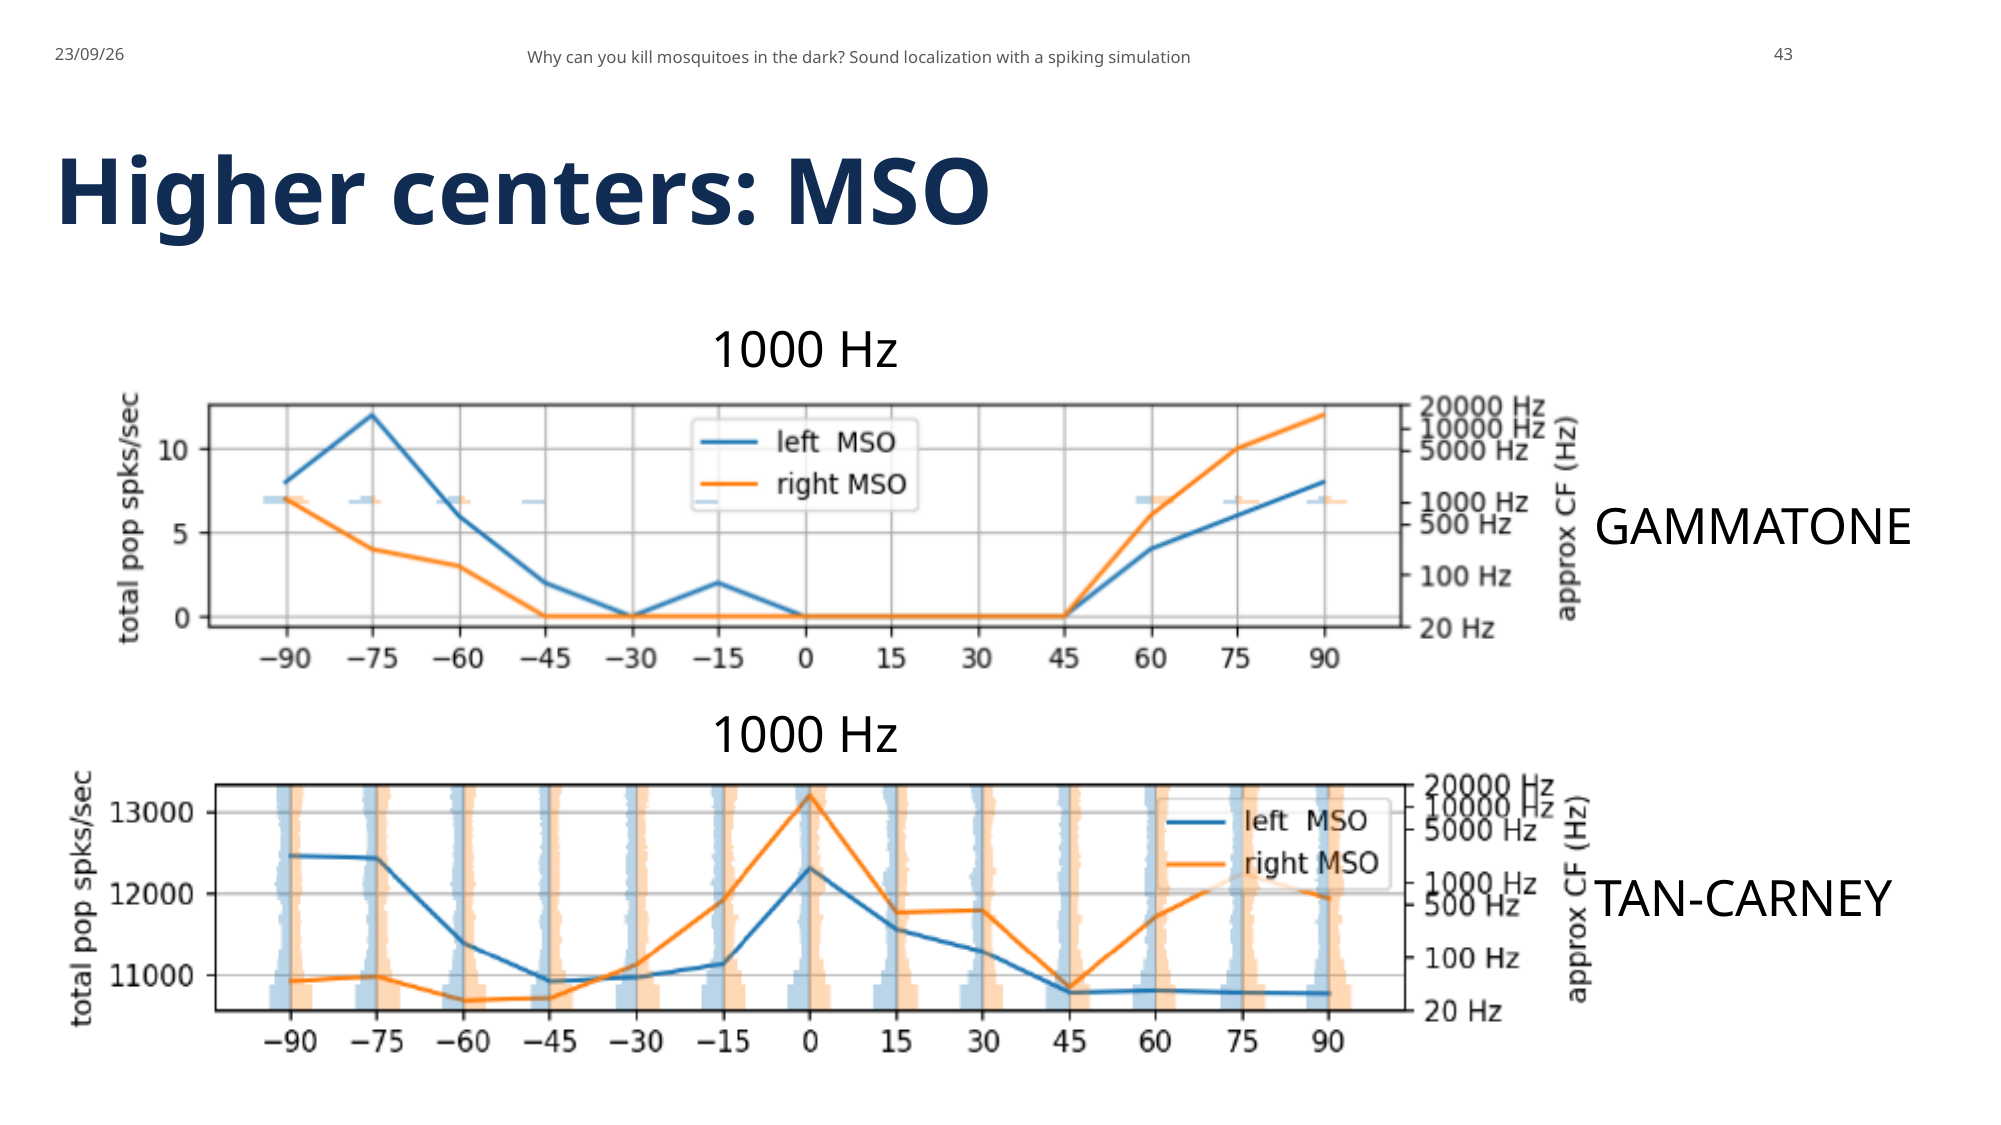

Why can you kill mosquitoes in the dark? Sound localization with a spiking simulation
# Higher centers: MSO
1000 Hz
GAMMATONE
1000 Hz
TAN-CARNEY